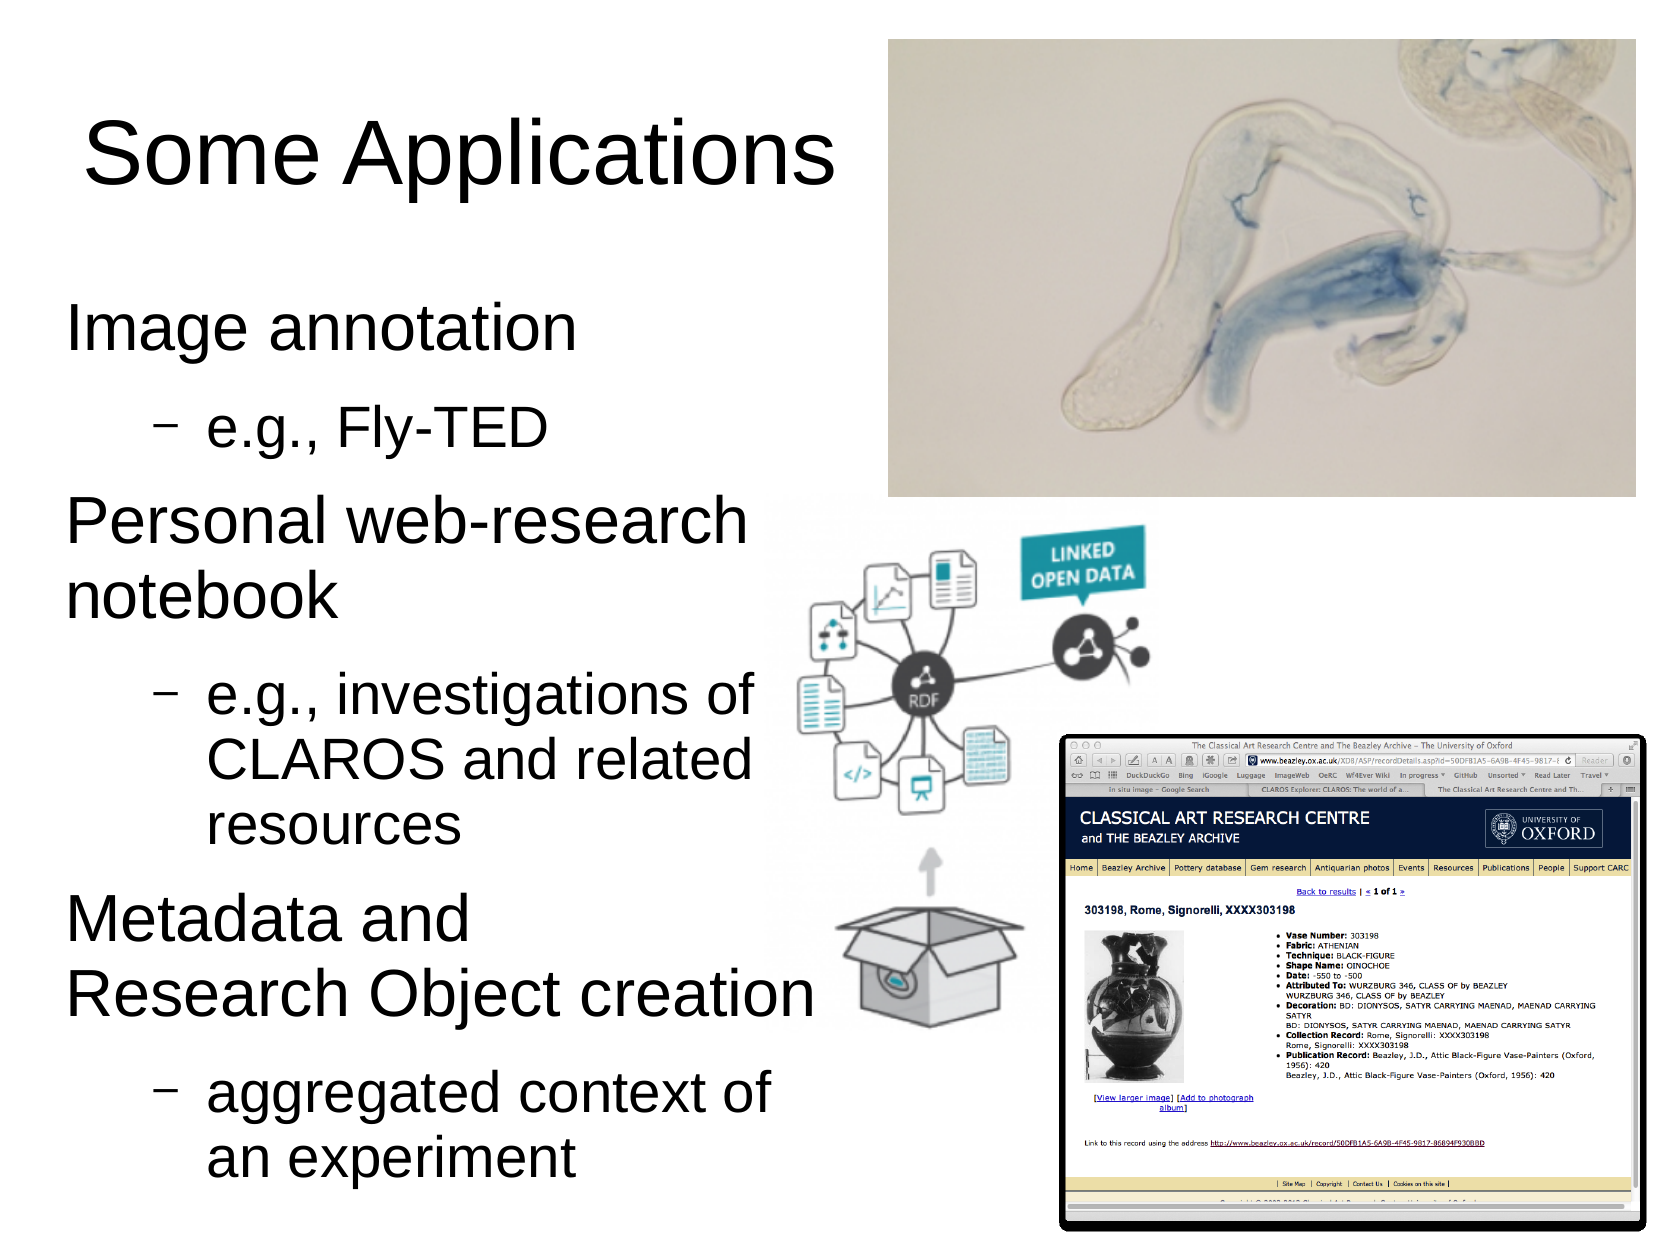

# Some Applications
Image annotation
e.g., Fly-TED
Personal web-research notebook
e.g., investigations of CLAROS and related resources
Metadata and
Research Object creation
aggregated context of
an experiment